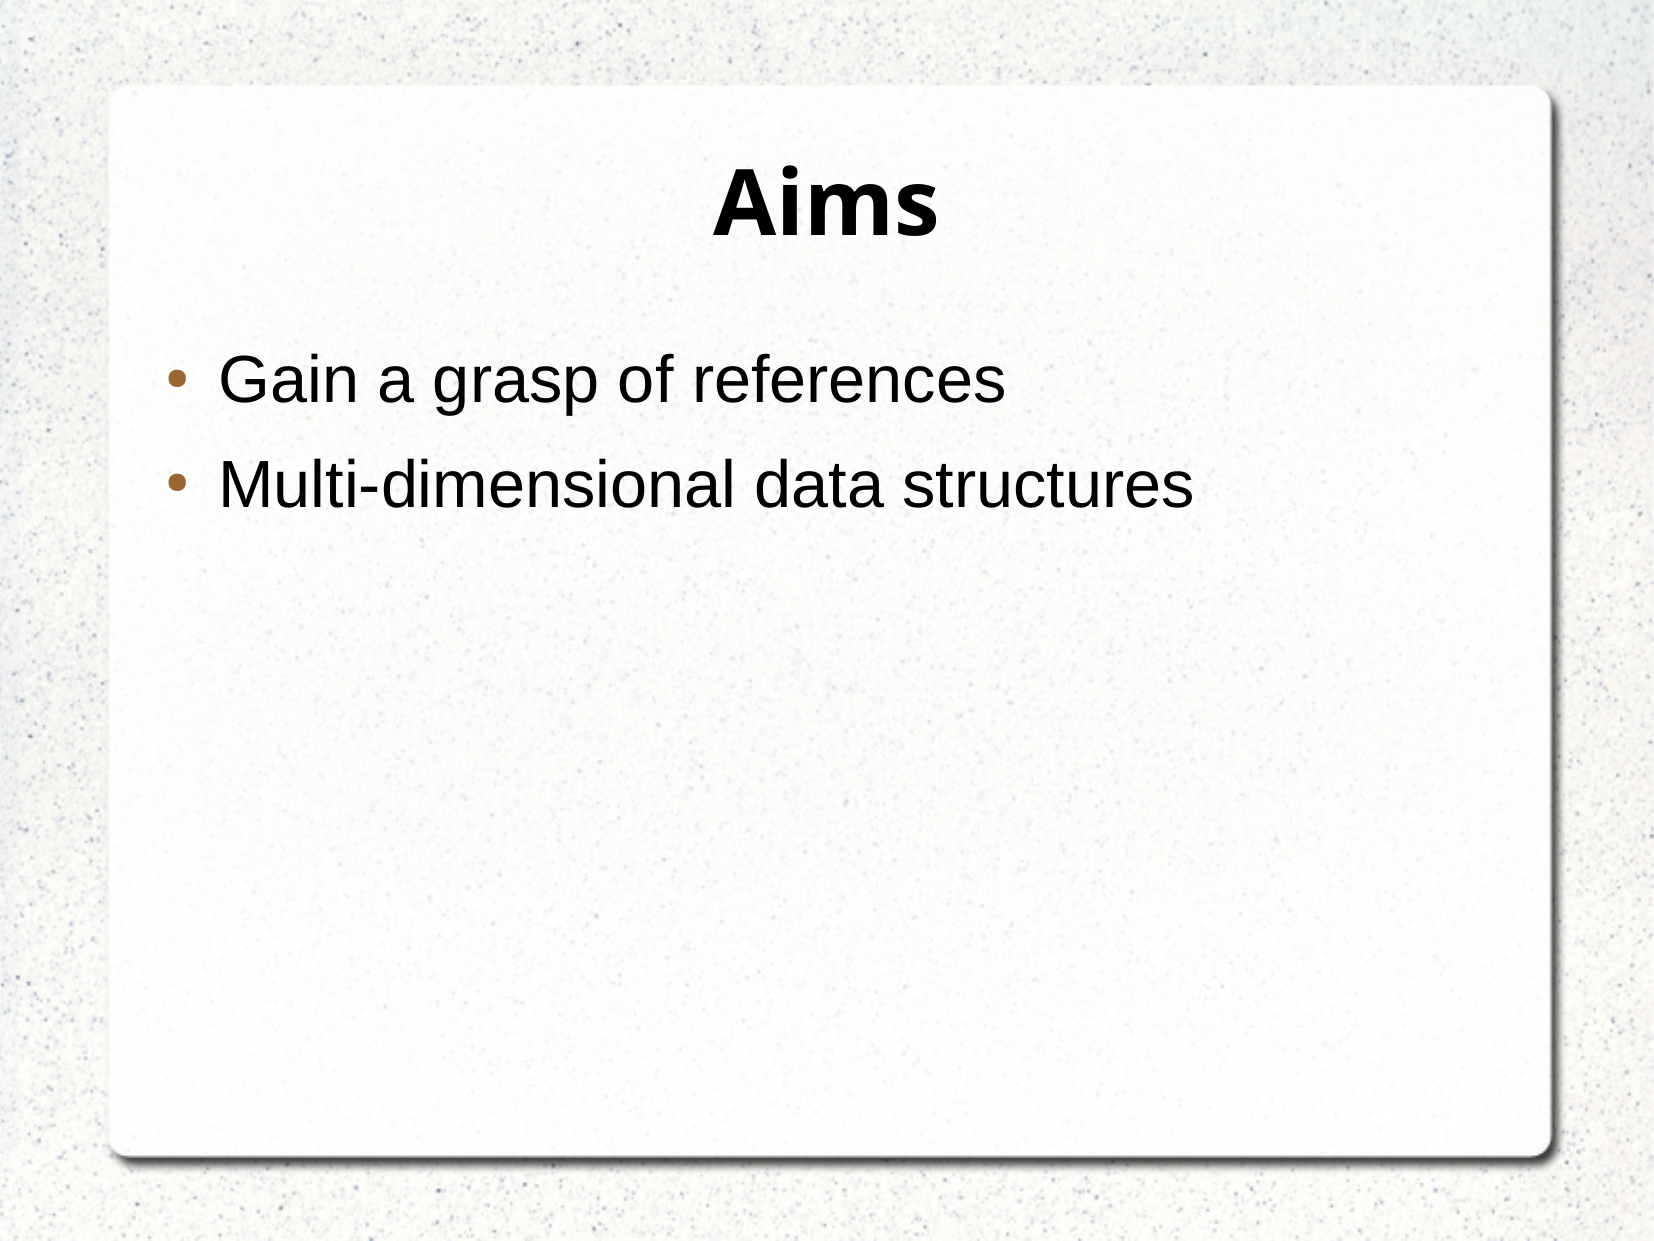

# Aims
Gain a grasp of references
Multi-dimensional data structures